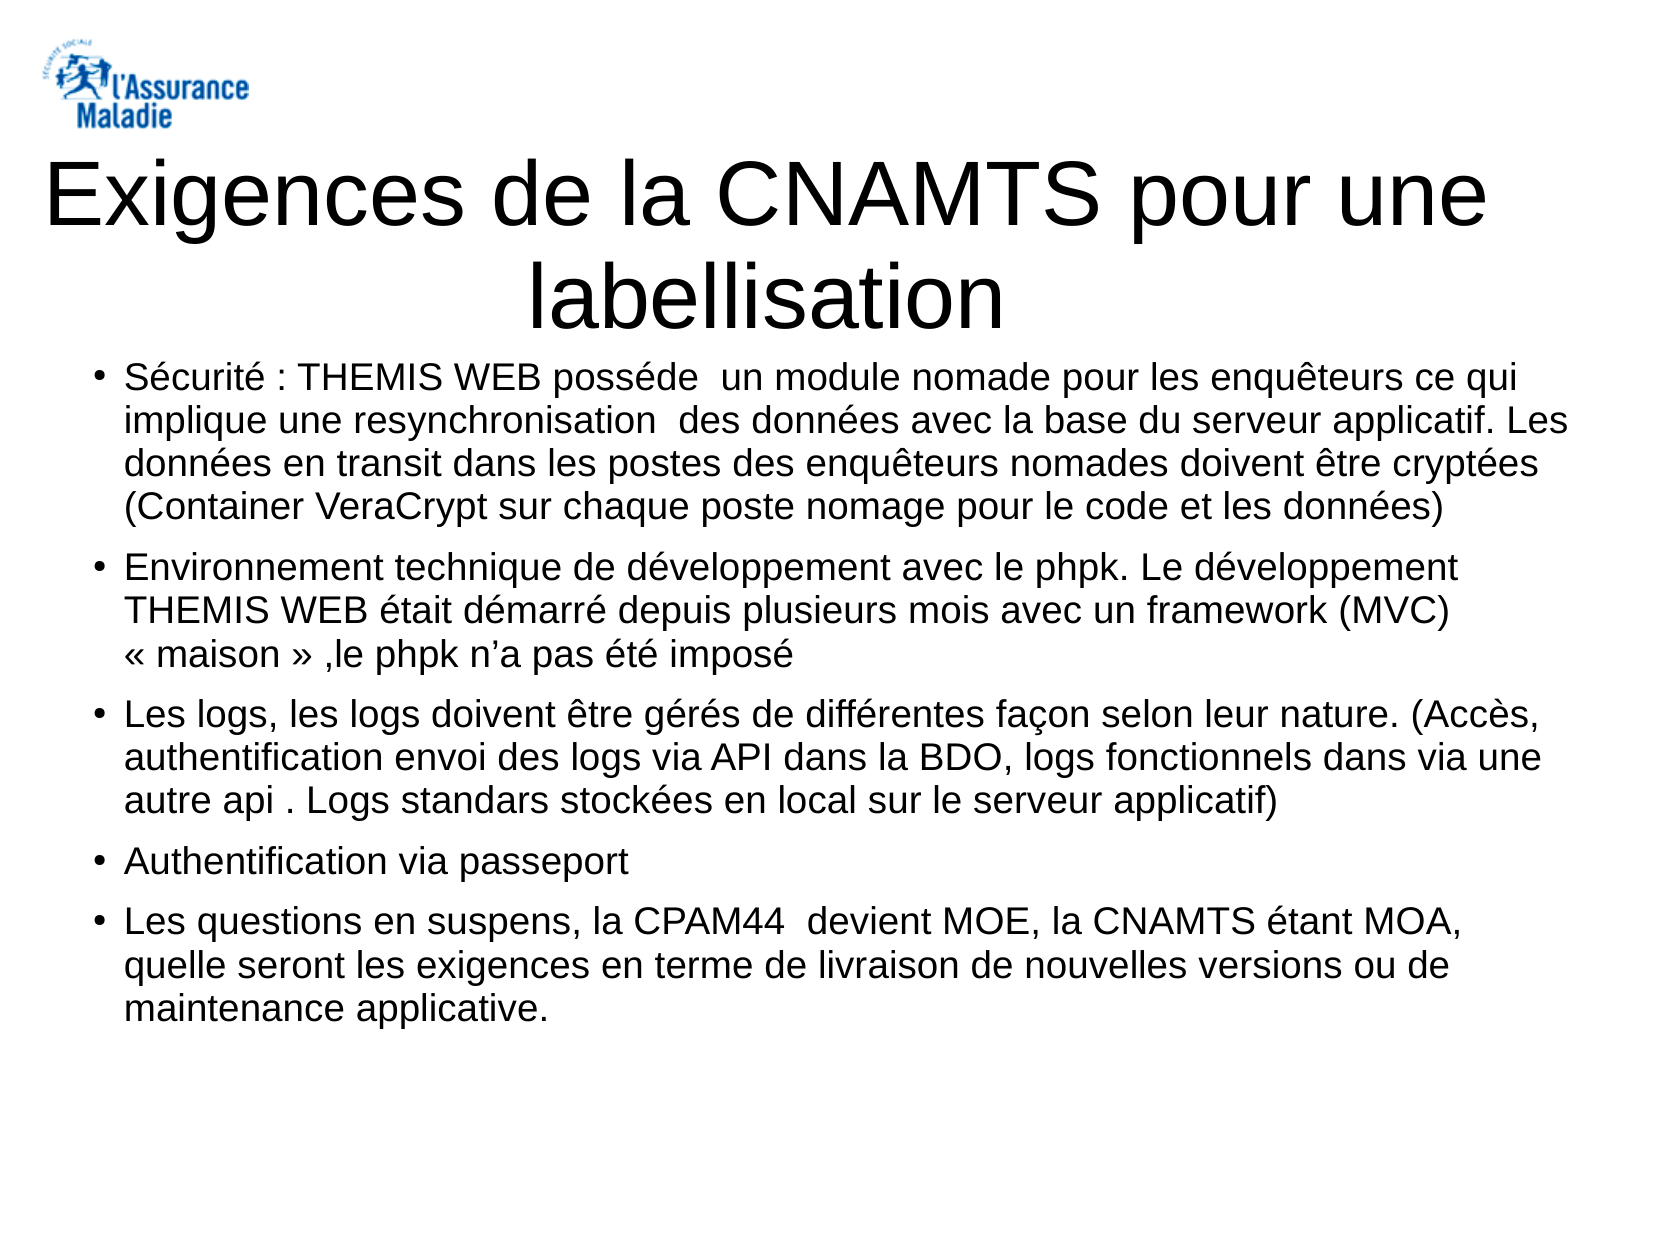

# Exigences de la CNAMTS pour une labellisation
Sécurité : THEMIS WEB posséde un module nomade pour les enquêteurs ce qui implique une resynchronisation des données avec la base du serveur applicatif. Les données en transit dans les postes des enquêteurs nomades doivent être cryptées (Container VeraCrypt sur chaque poste nomage pour le code et les données)
Environnement technique de développement avec le phpk. Le développement THEMIS WEB était démarré depuis plusieurs mois avec un framework (MVC) « maison » ,le phpk n’a pas été imposé
Les logs, les logs doivent être gérés de différentes façon selon leur nature. (Accès, authentification envoi des logs via API dans la BDO, logs fonctionnels dans via une autre api . Logs standars stockées en local sur le serveur applicatif)
Authentification via passeport
Les questions en suspens, la CPAM44 devient MOE, la CNAMTS étant MOA, quelle seront les exigences en terme de livraison de nouvelles versions ou de maintenance applicative.